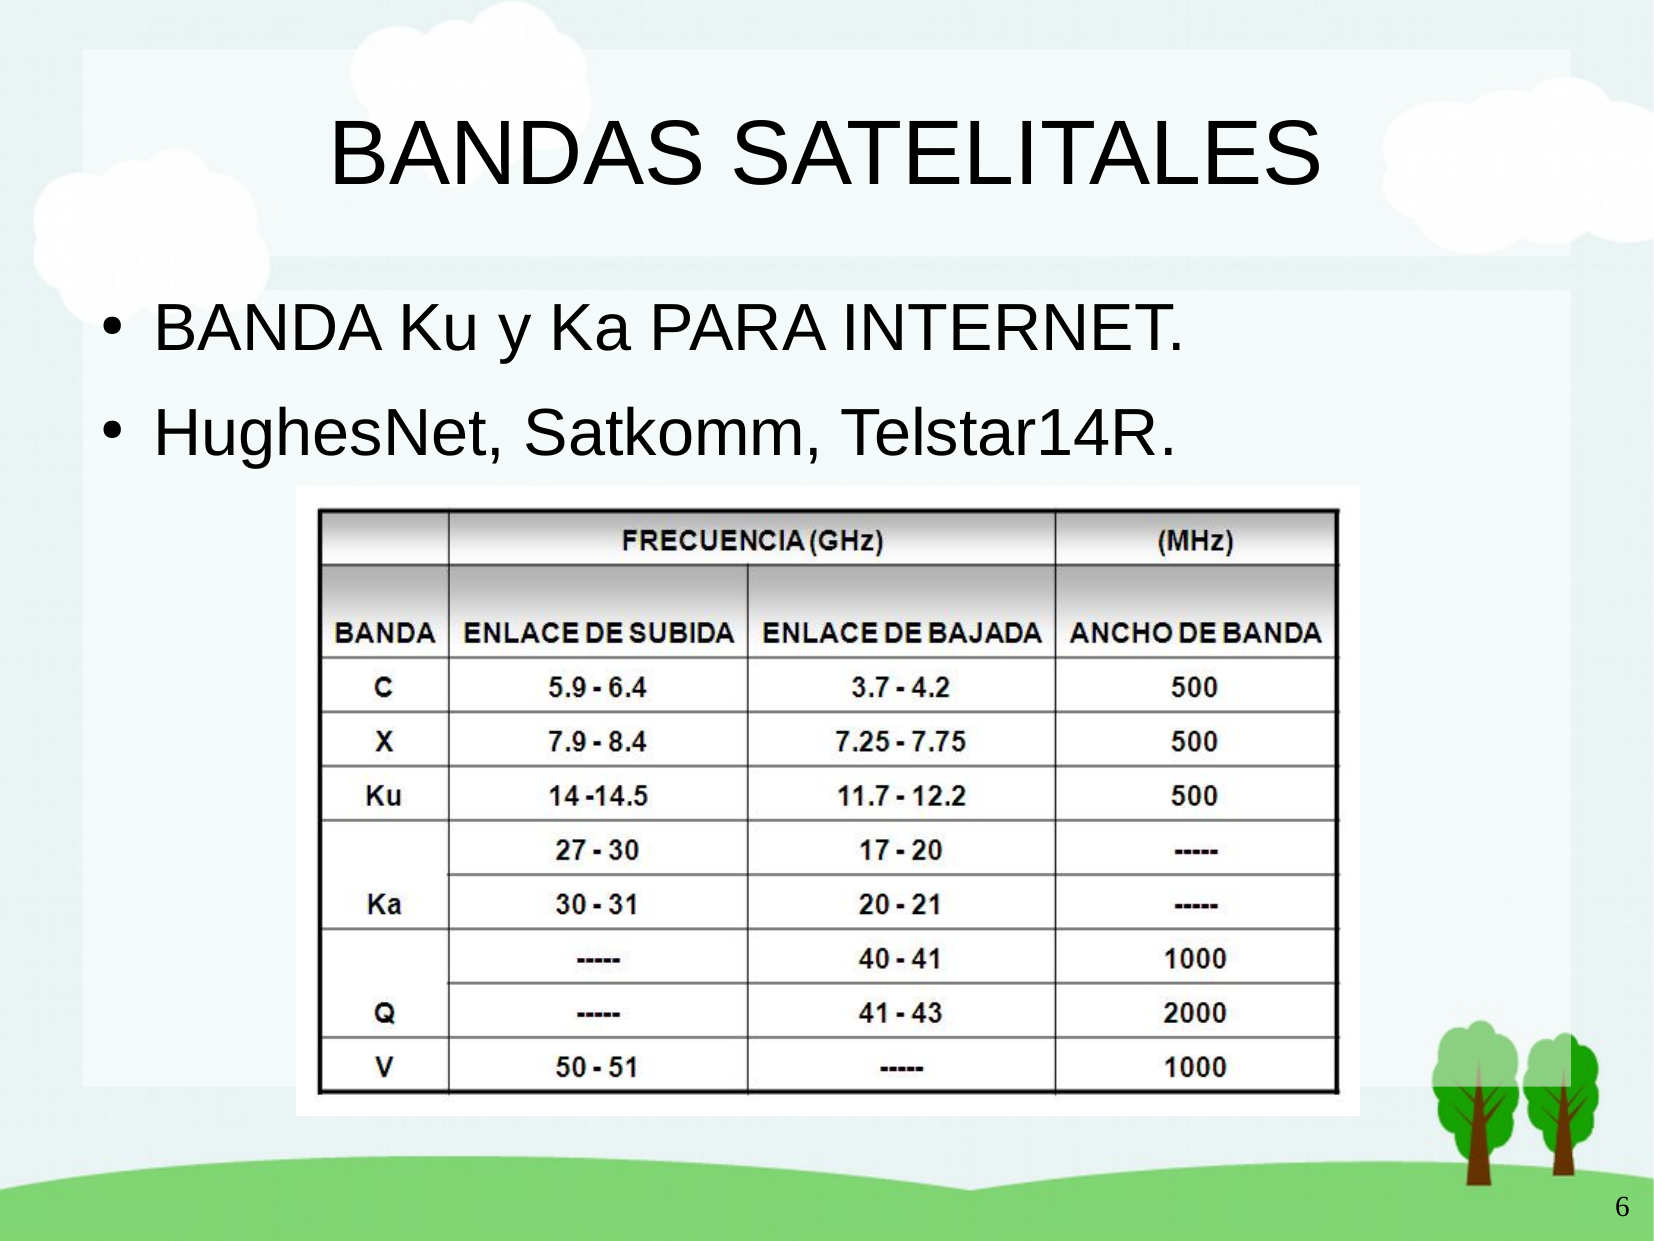

# BANDAS SATELITALES
BANDA Ku y Ka PARA INTERNET.
HughesNet, Satkomm, Telstar14R.
6